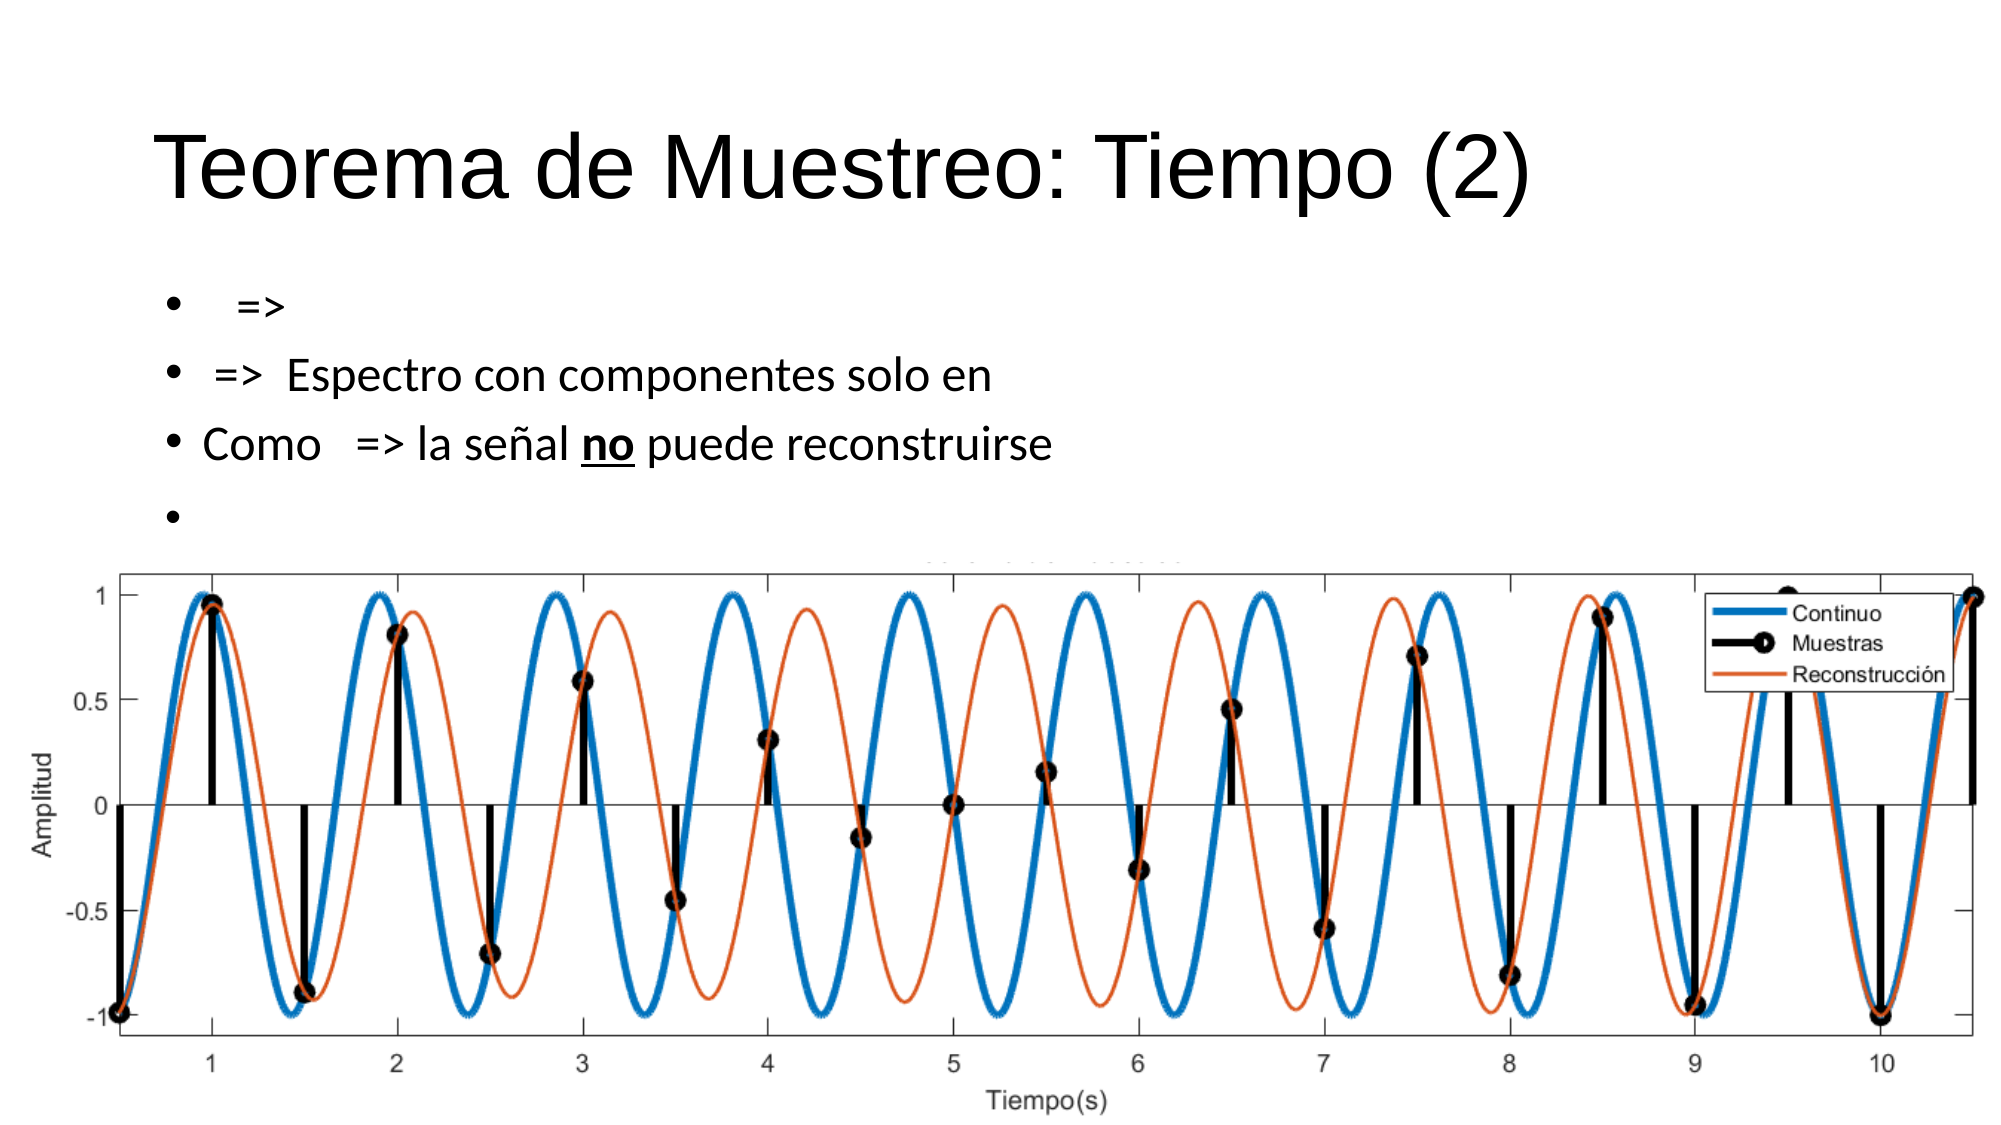

# Teorema de Muestreo: Tiempo (2)
 =>
 => Espectro con componentes solo en
Como => la señal no puede reconstruirse